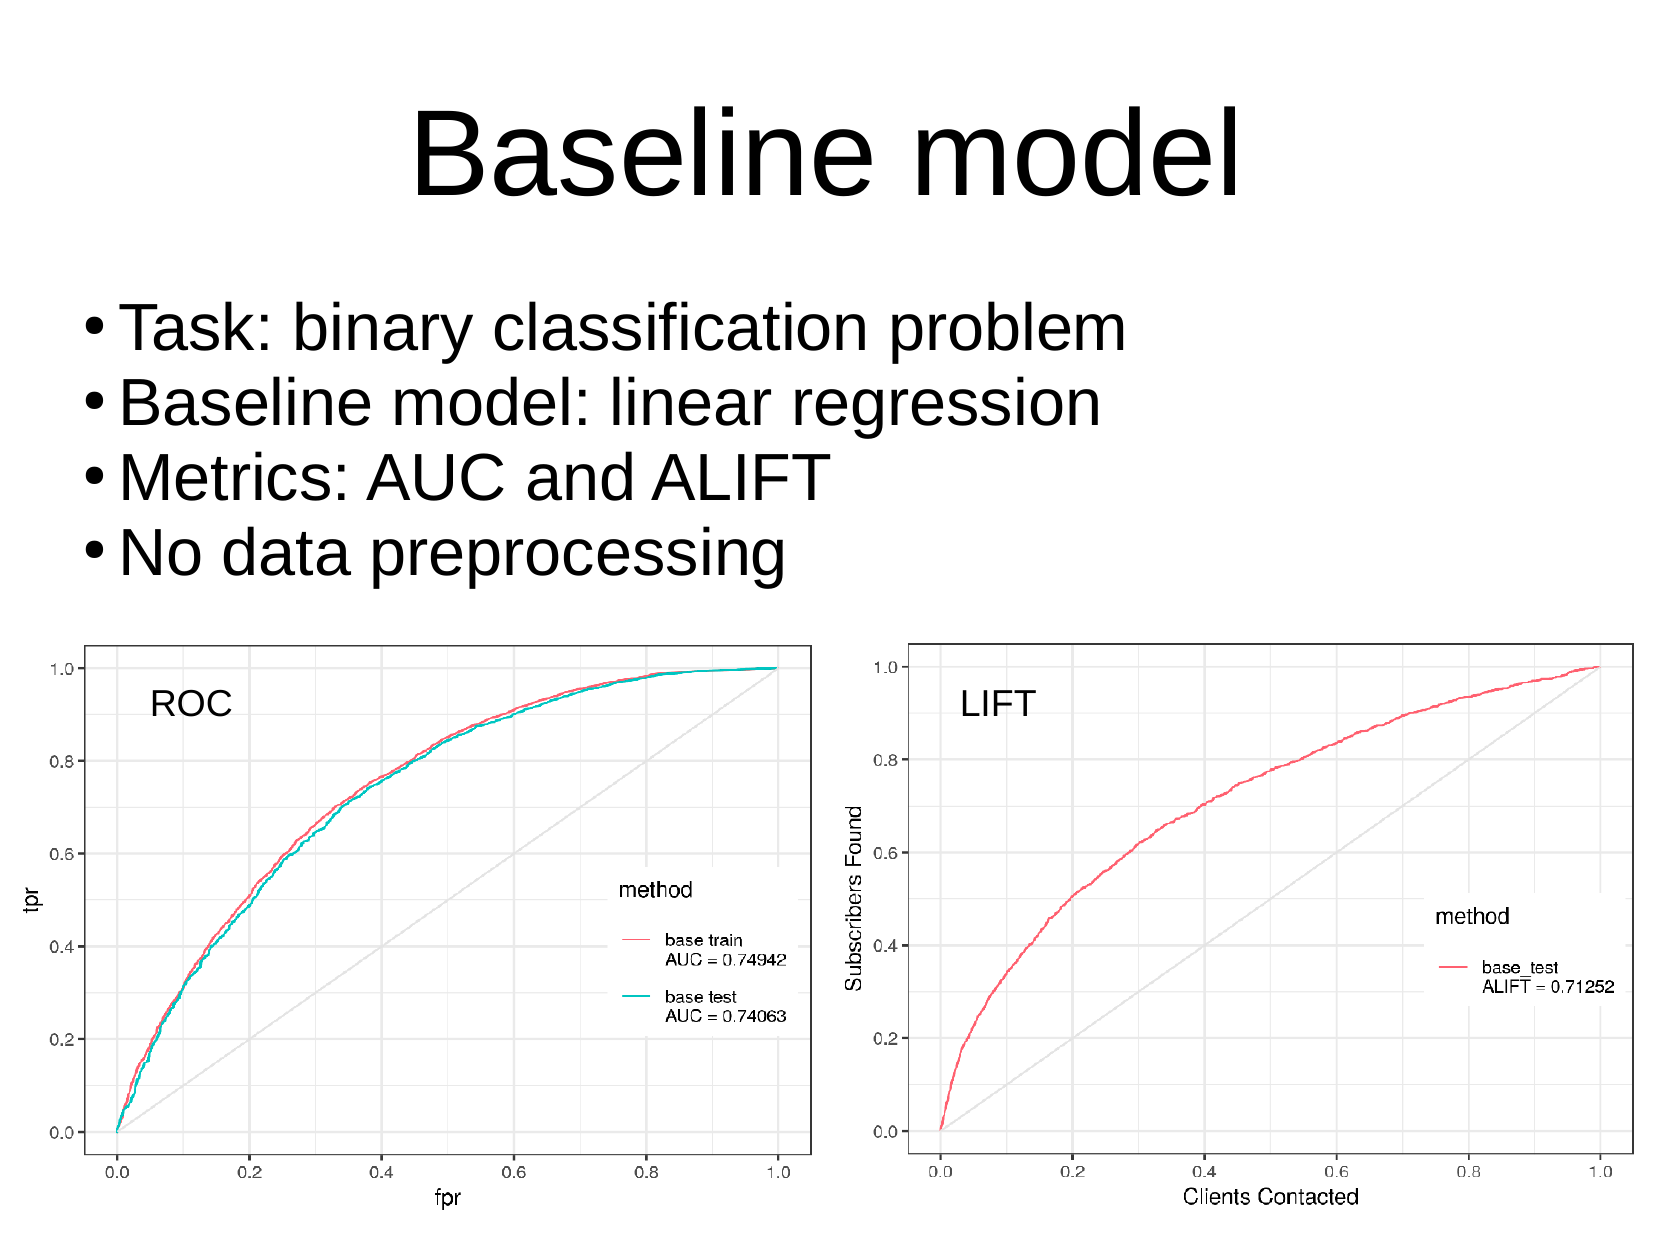

# Baseline model
Task: binary classification problem
Baseline model: linear regression
Metrics: AUC and ALIFT
No data preprocessing
ROC
LIFT